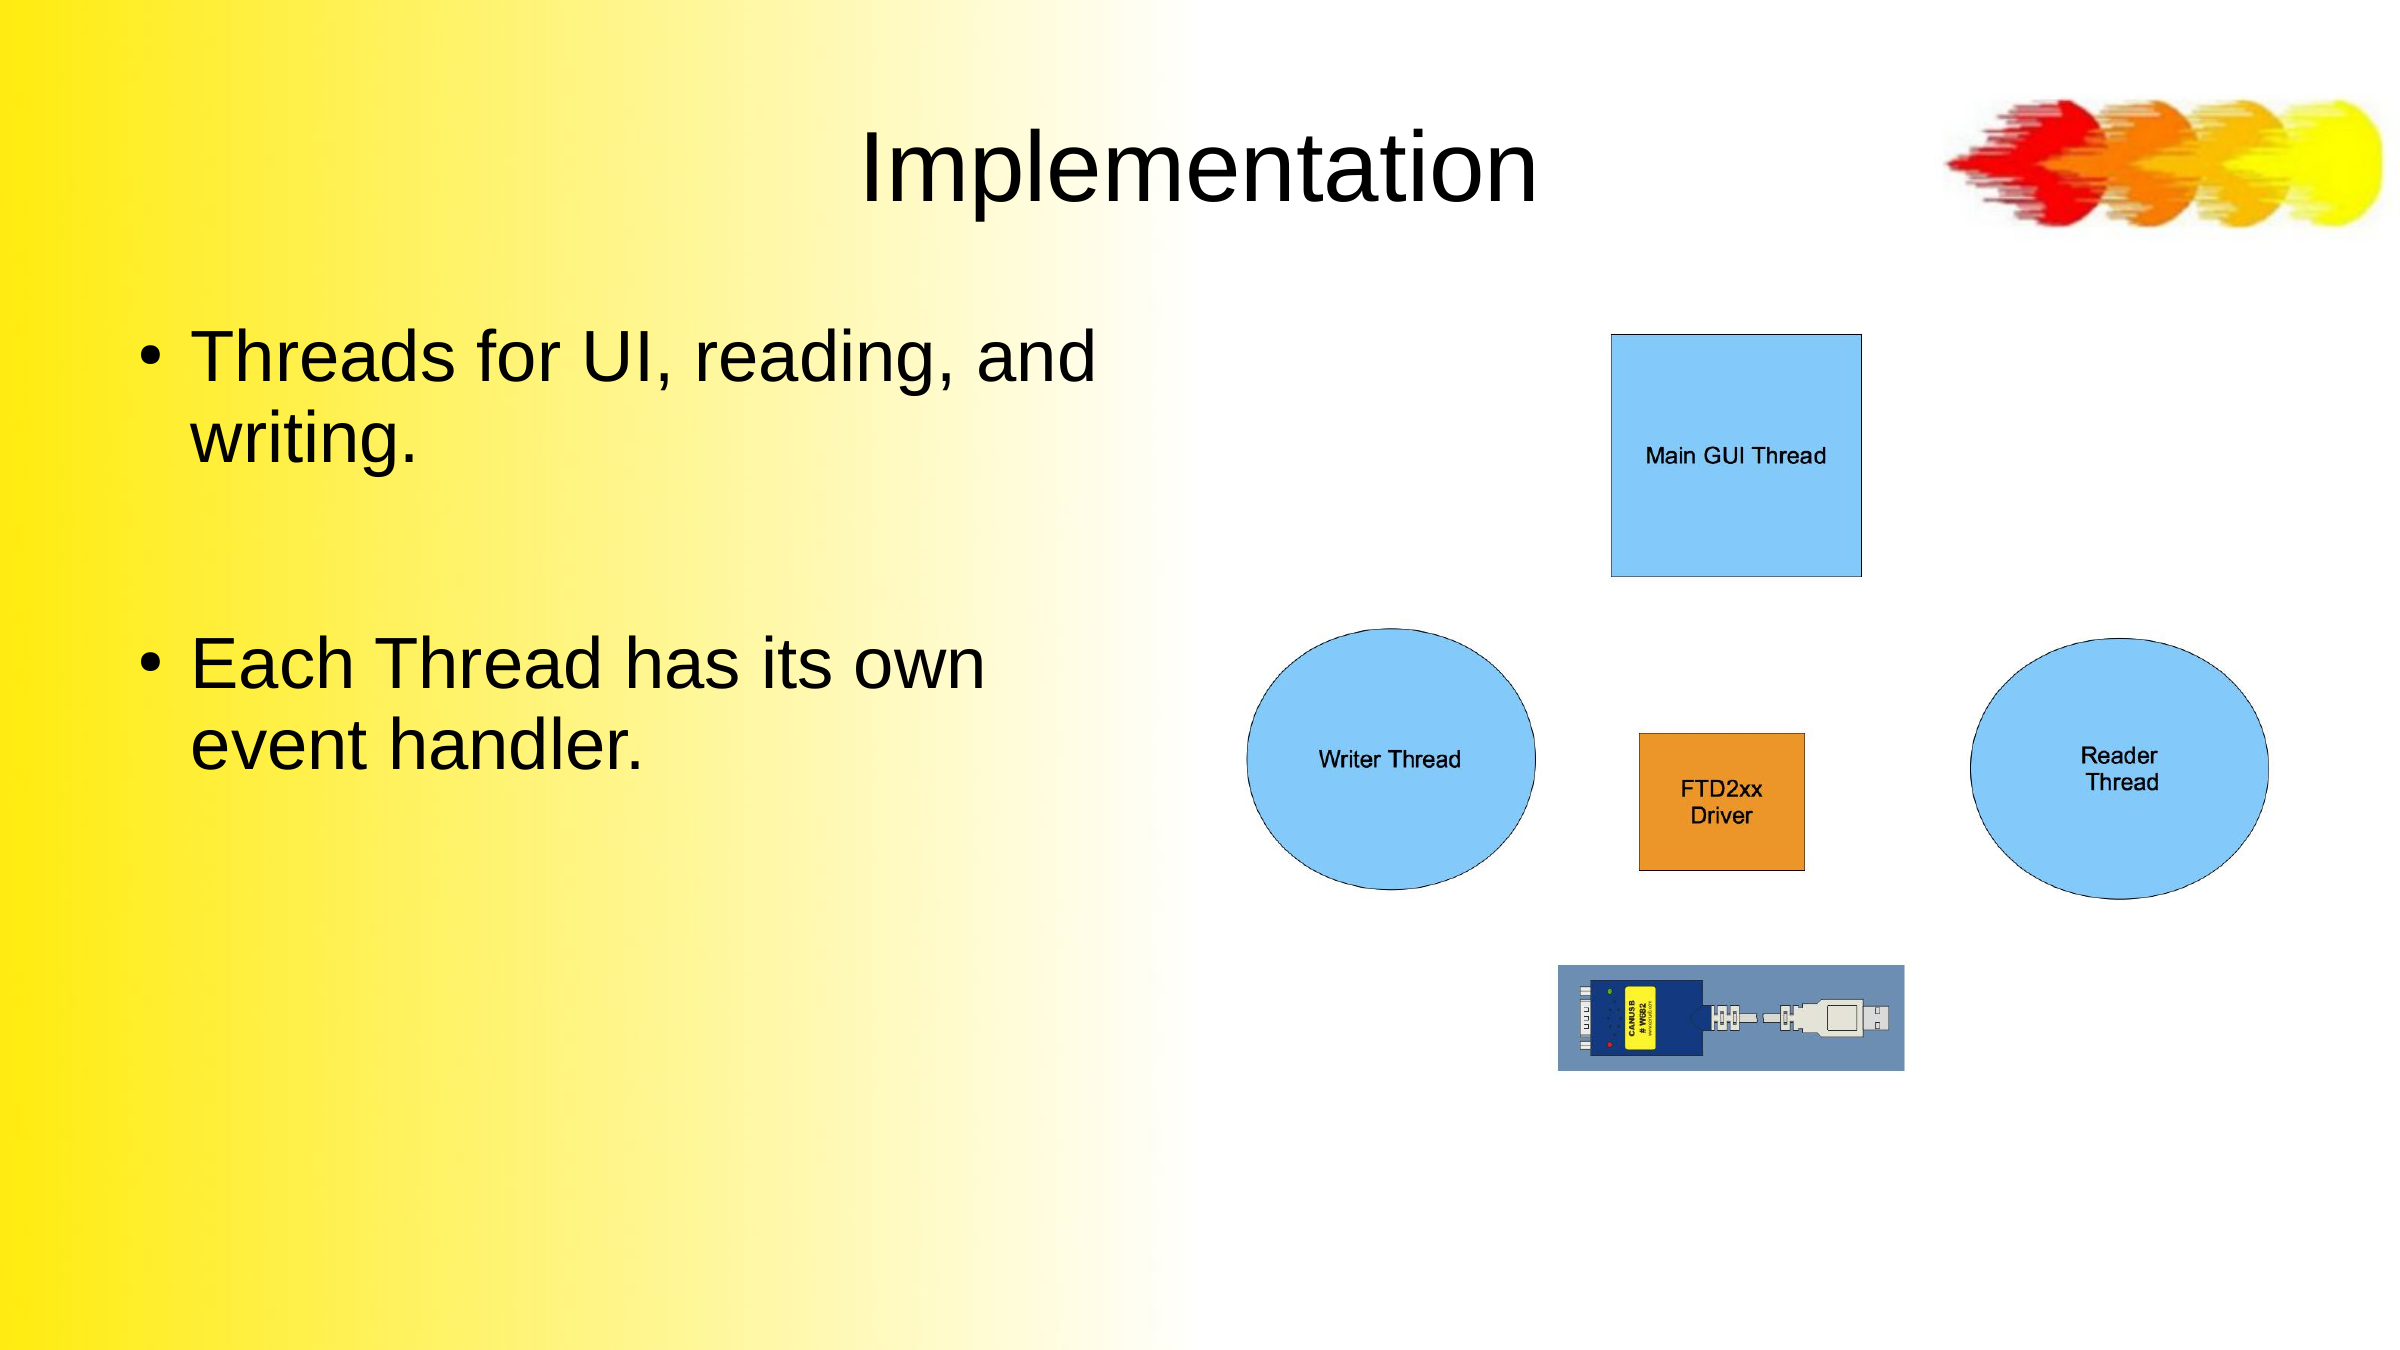

# Implementation
Threads for UI, reading, and writing.
Each Thread has its own event handler.